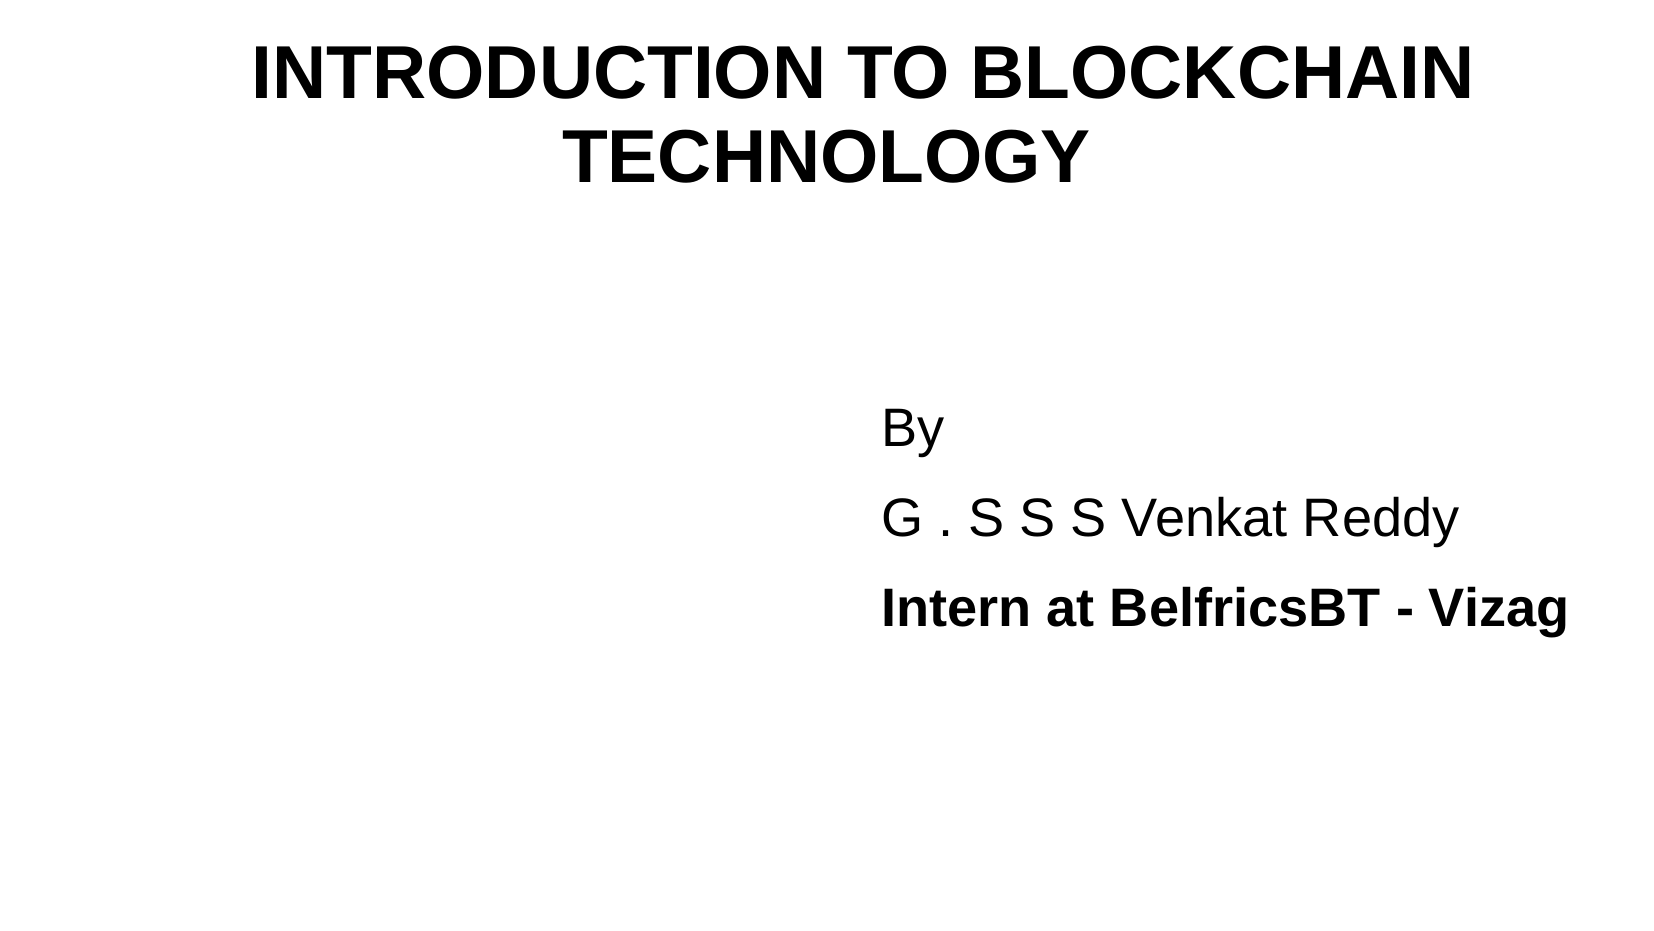

# INTRODUCTION TO BLOCKCHAIN TECHNOLOGY
 By
 G . S S S Venkat Reddy
Intern at BelfricsBT - Vizag